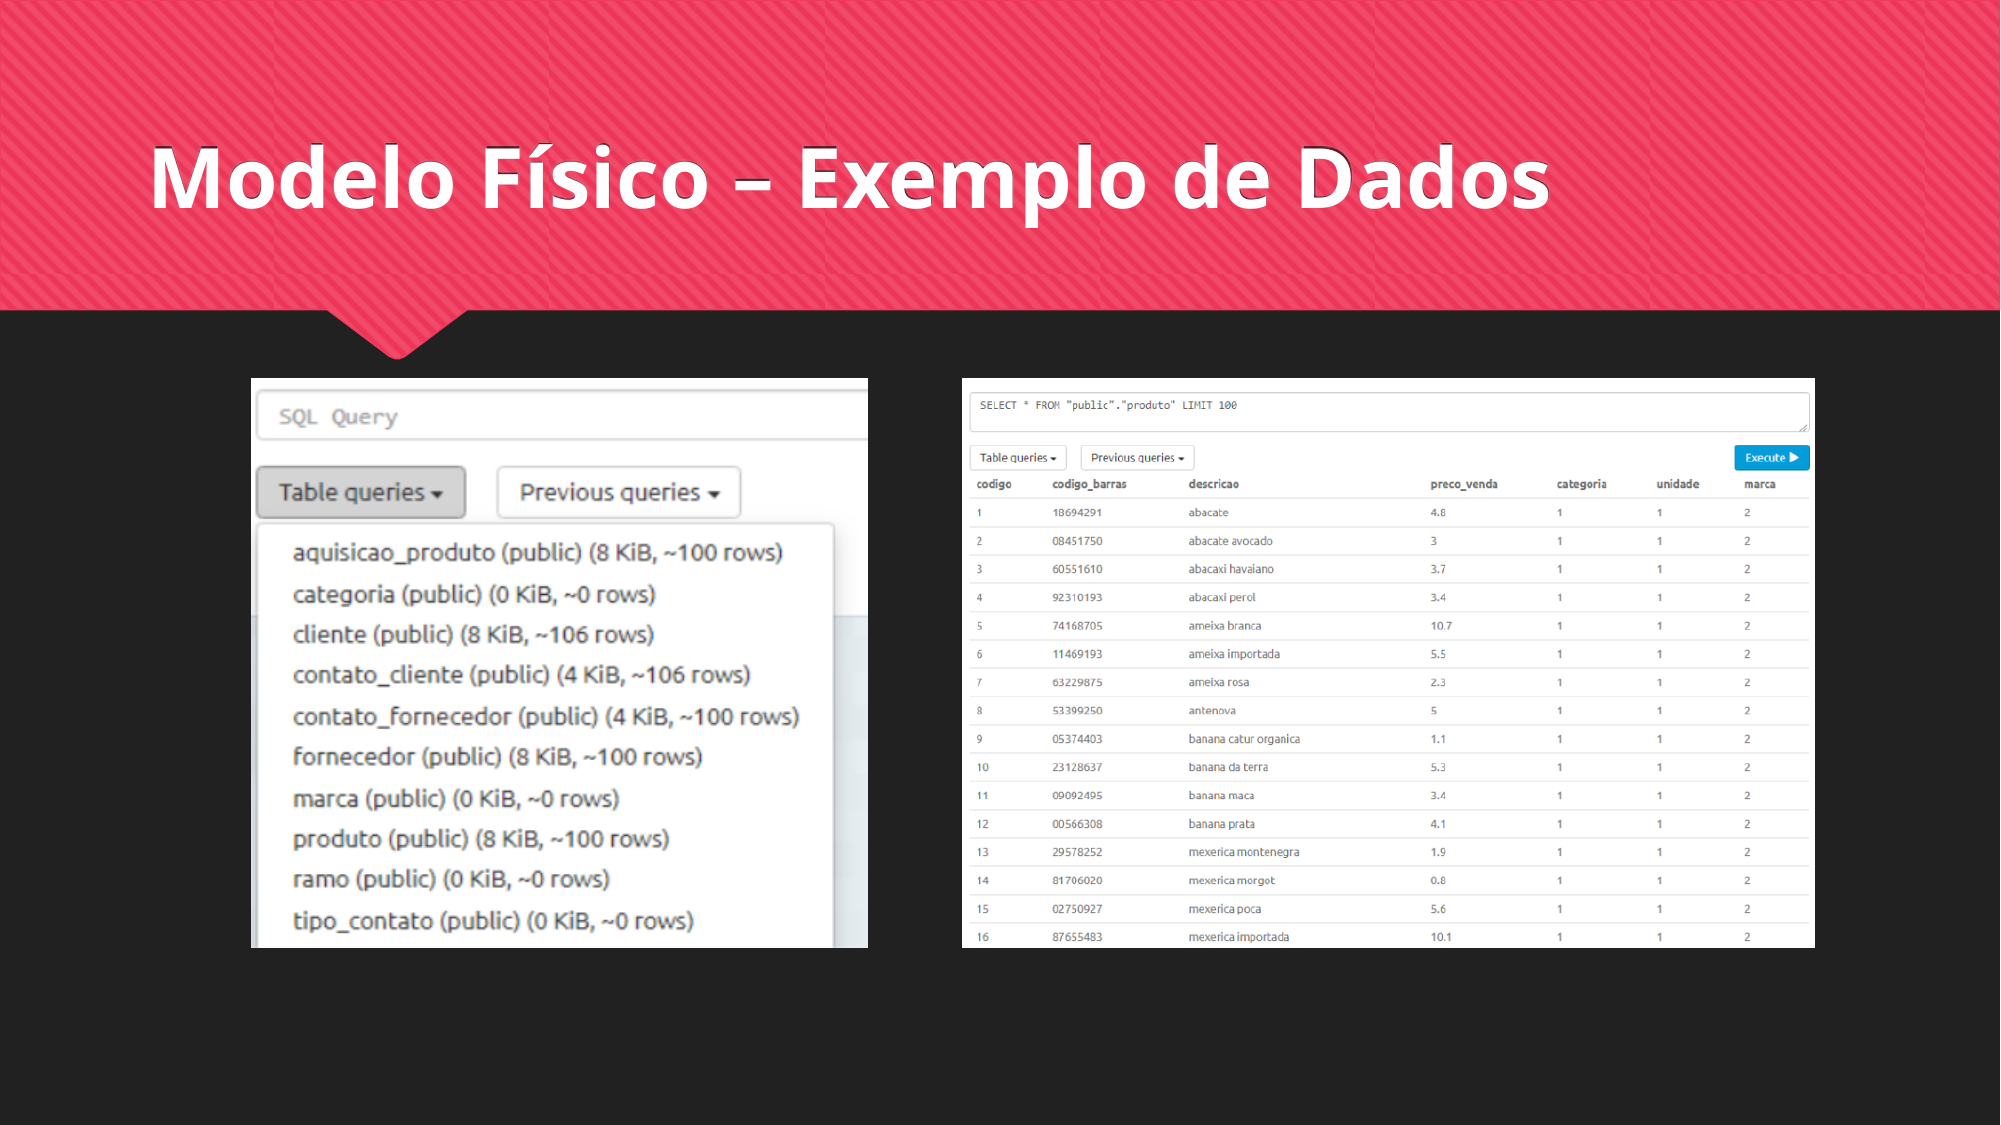

# Modelo Físico – Exemplo de Dados